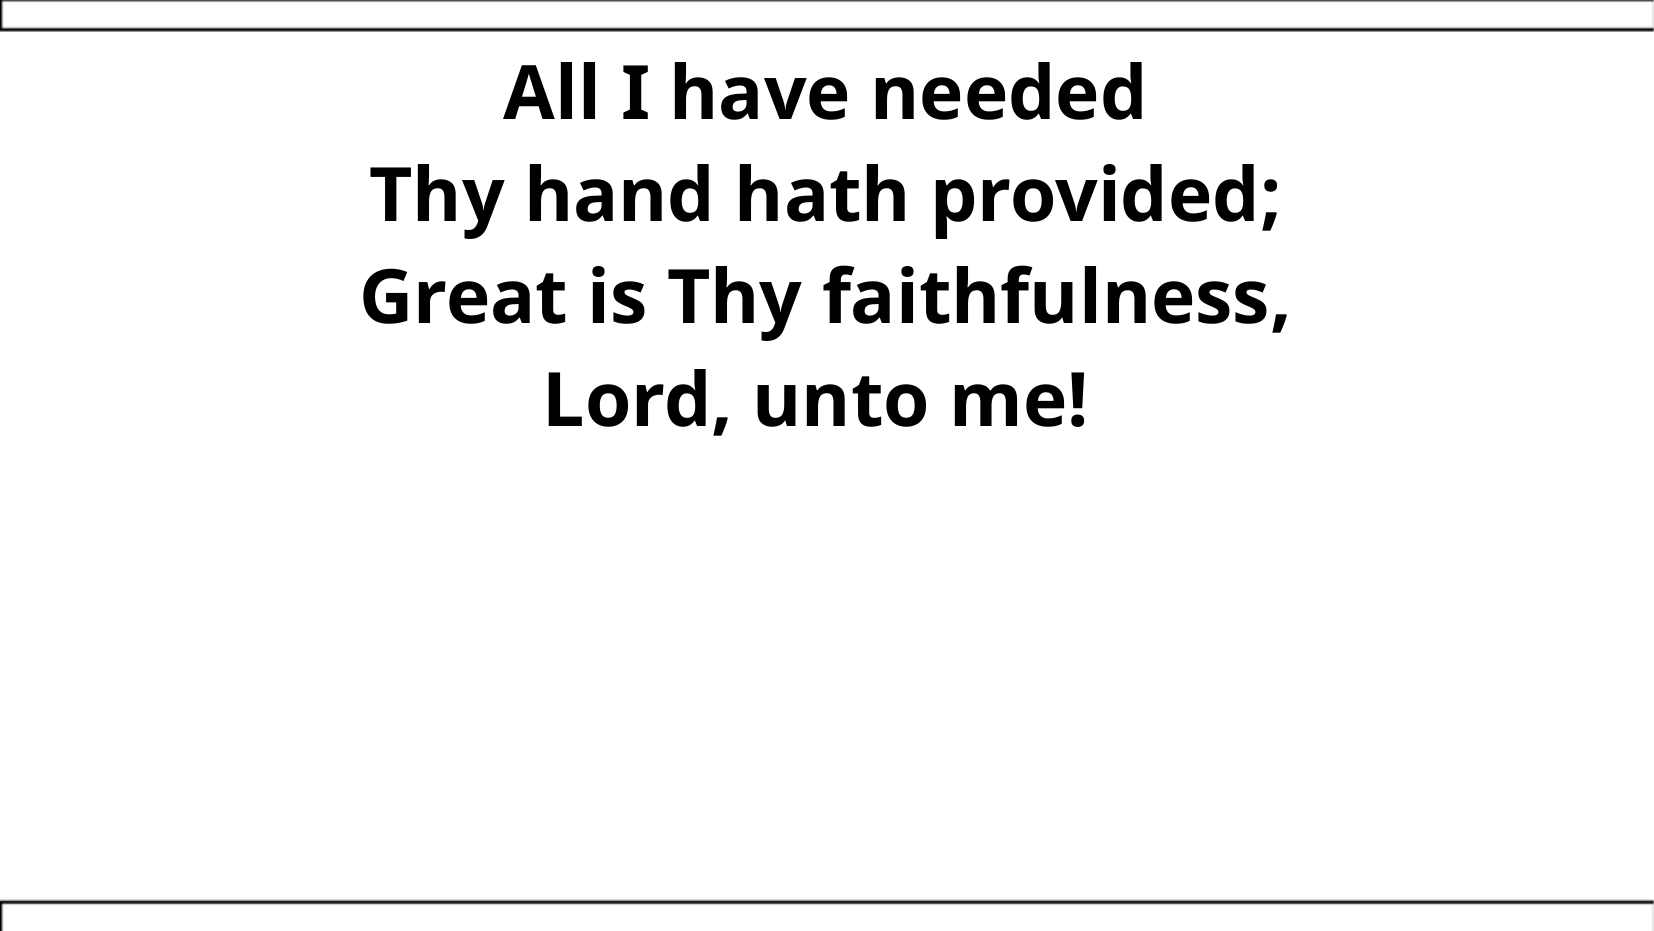

All I have needed
Thy hand hath provided;
Great is Thy faithfulness,
Lord, unto me!